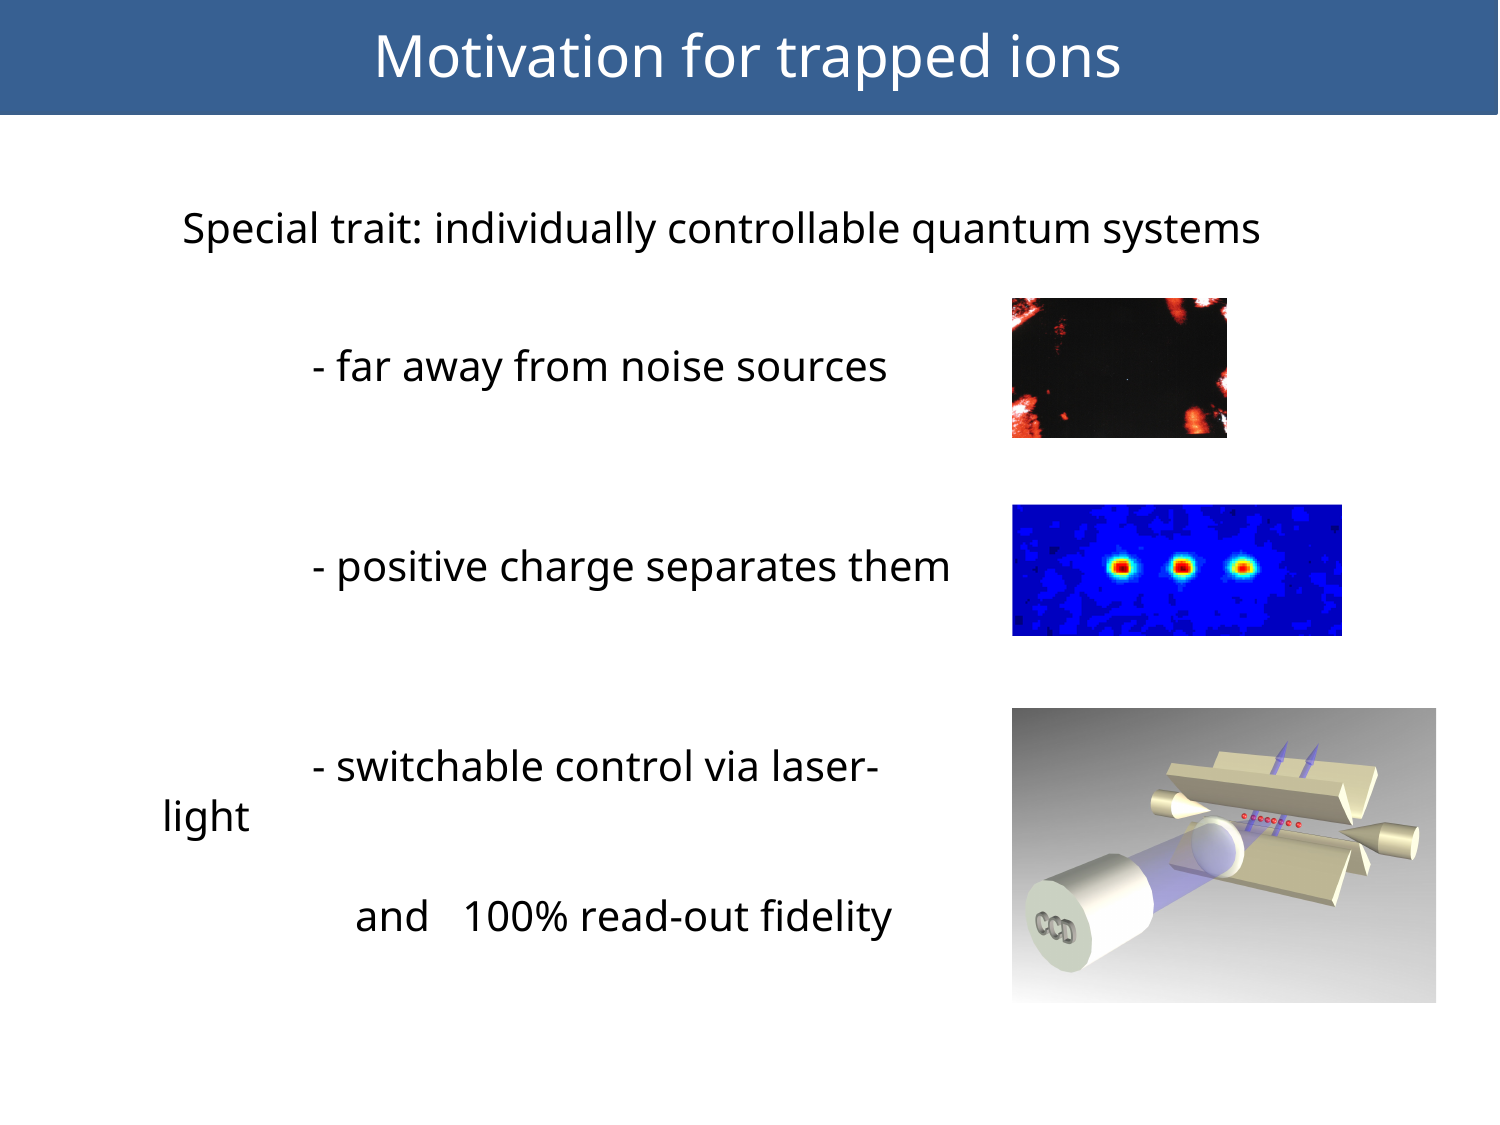

# Motivation for trapped ions
Special trait: individually controllable quantum systems
		- far away from noise sources
 		- positive charge separates them
		- switchable control via laser-light
		 and 100% read-out fidelity